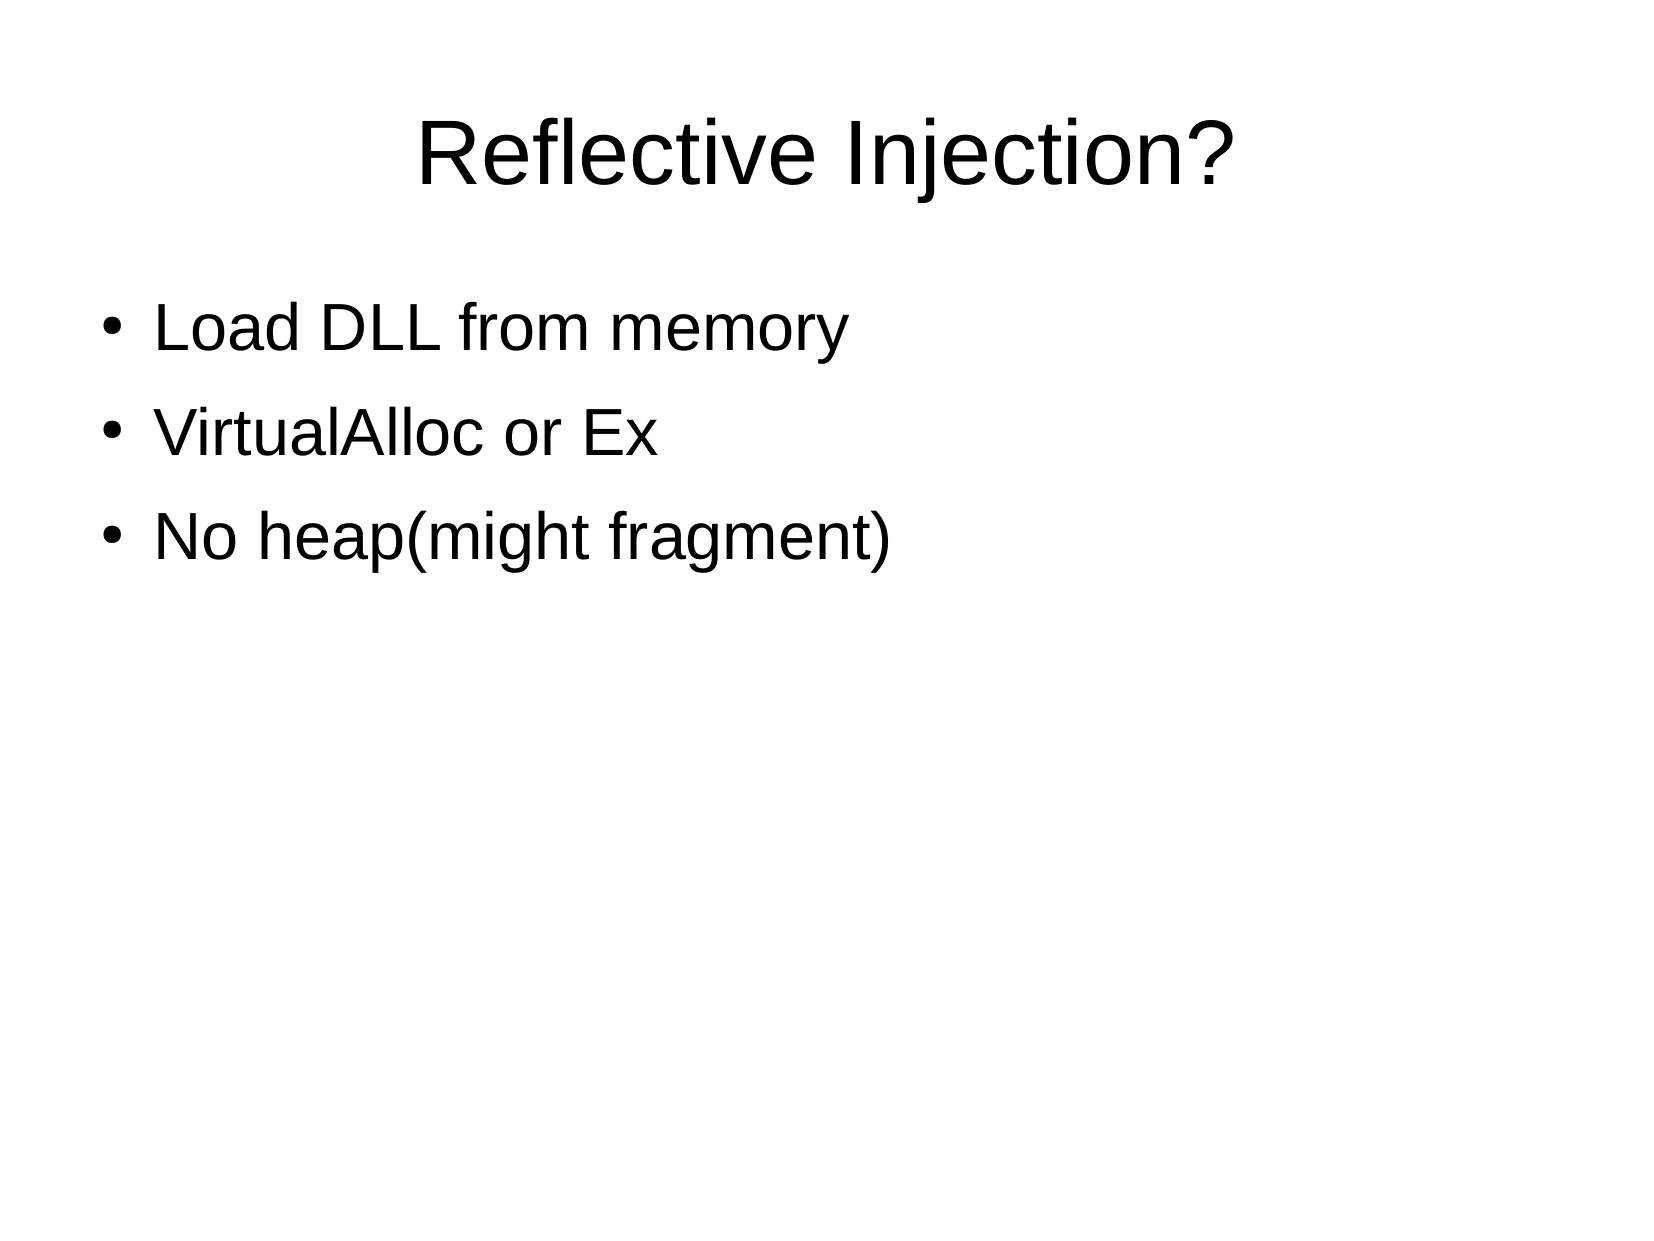

# Reflective Injection?
Load DLL from memory
VirtualAlloc or Ex
No heap(might fragment)